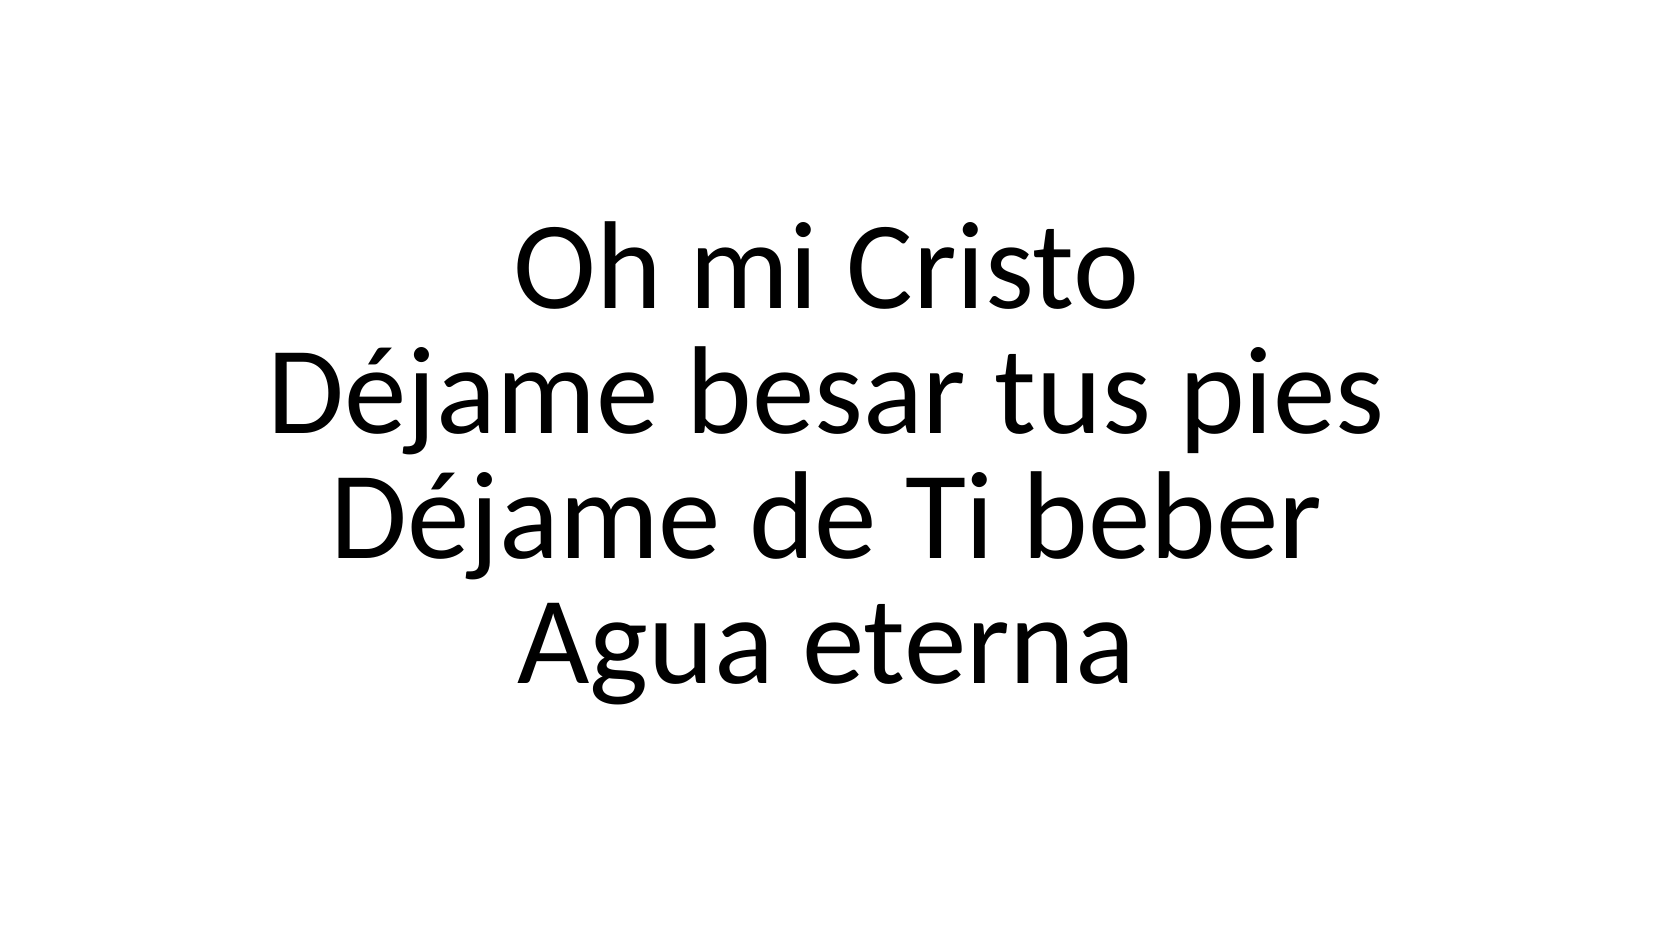

# Oh mi Cristo Déjame besar tus pies Déjame de Ti beber Agua eterna